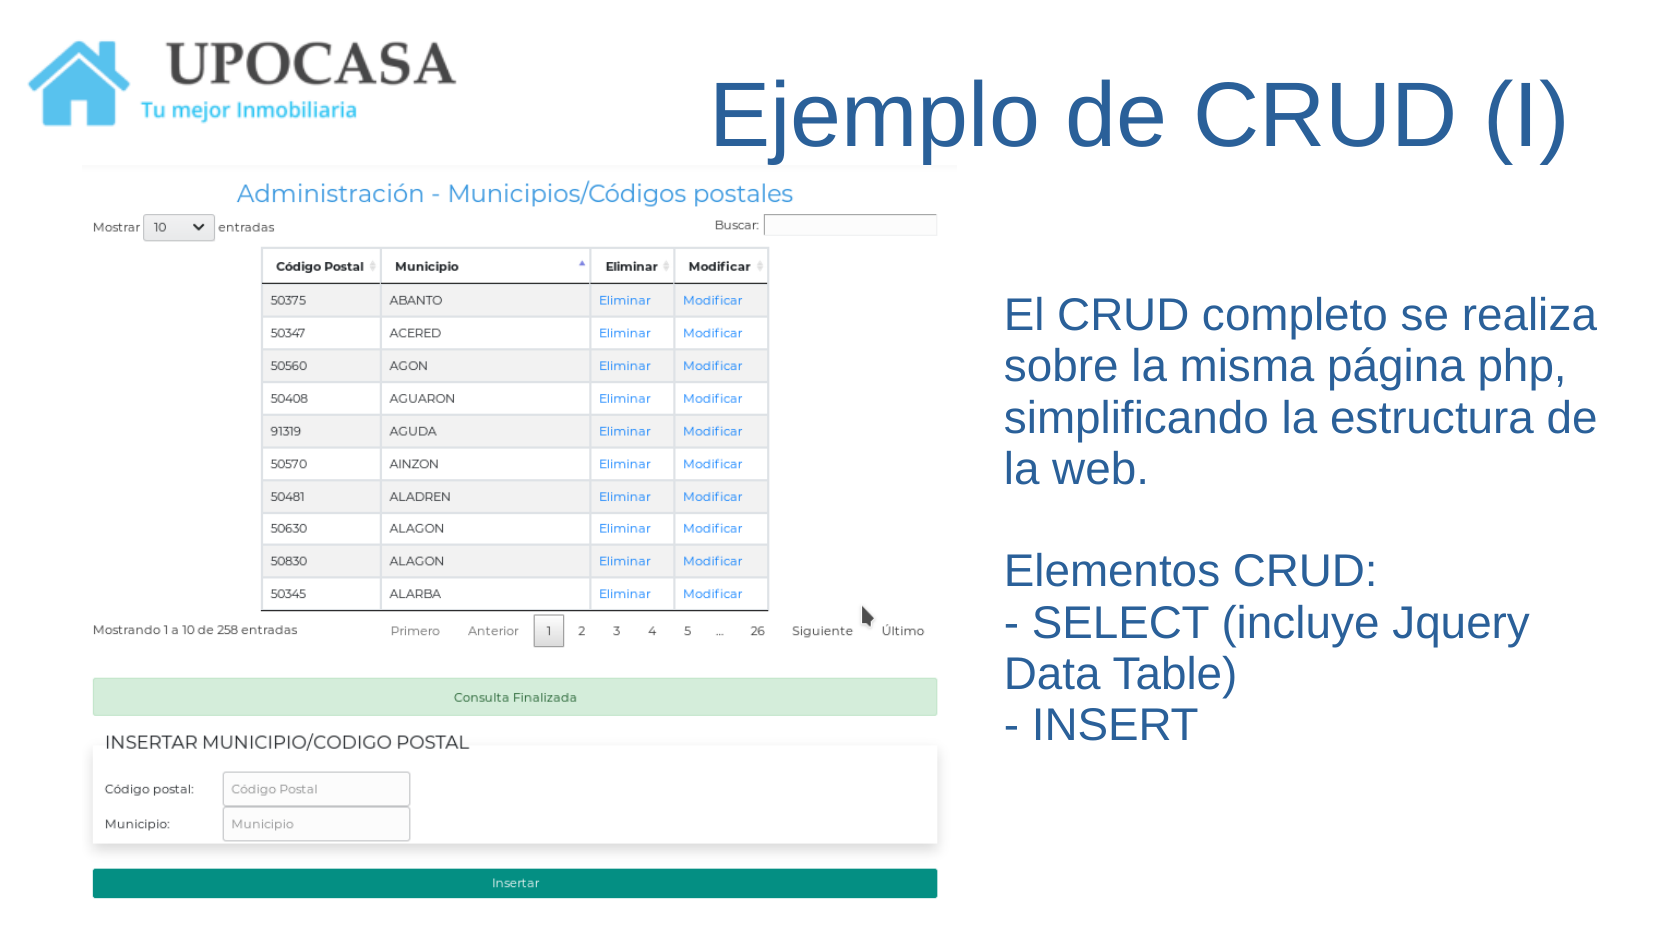

# Ejemplo de CRUD (I)
El CRUD completo se realiza sobre la misma página php, simplificando la estructura de la web.
Elementos CRUD:
- SELECT (incluye Jquery Data Table)
- INSERT